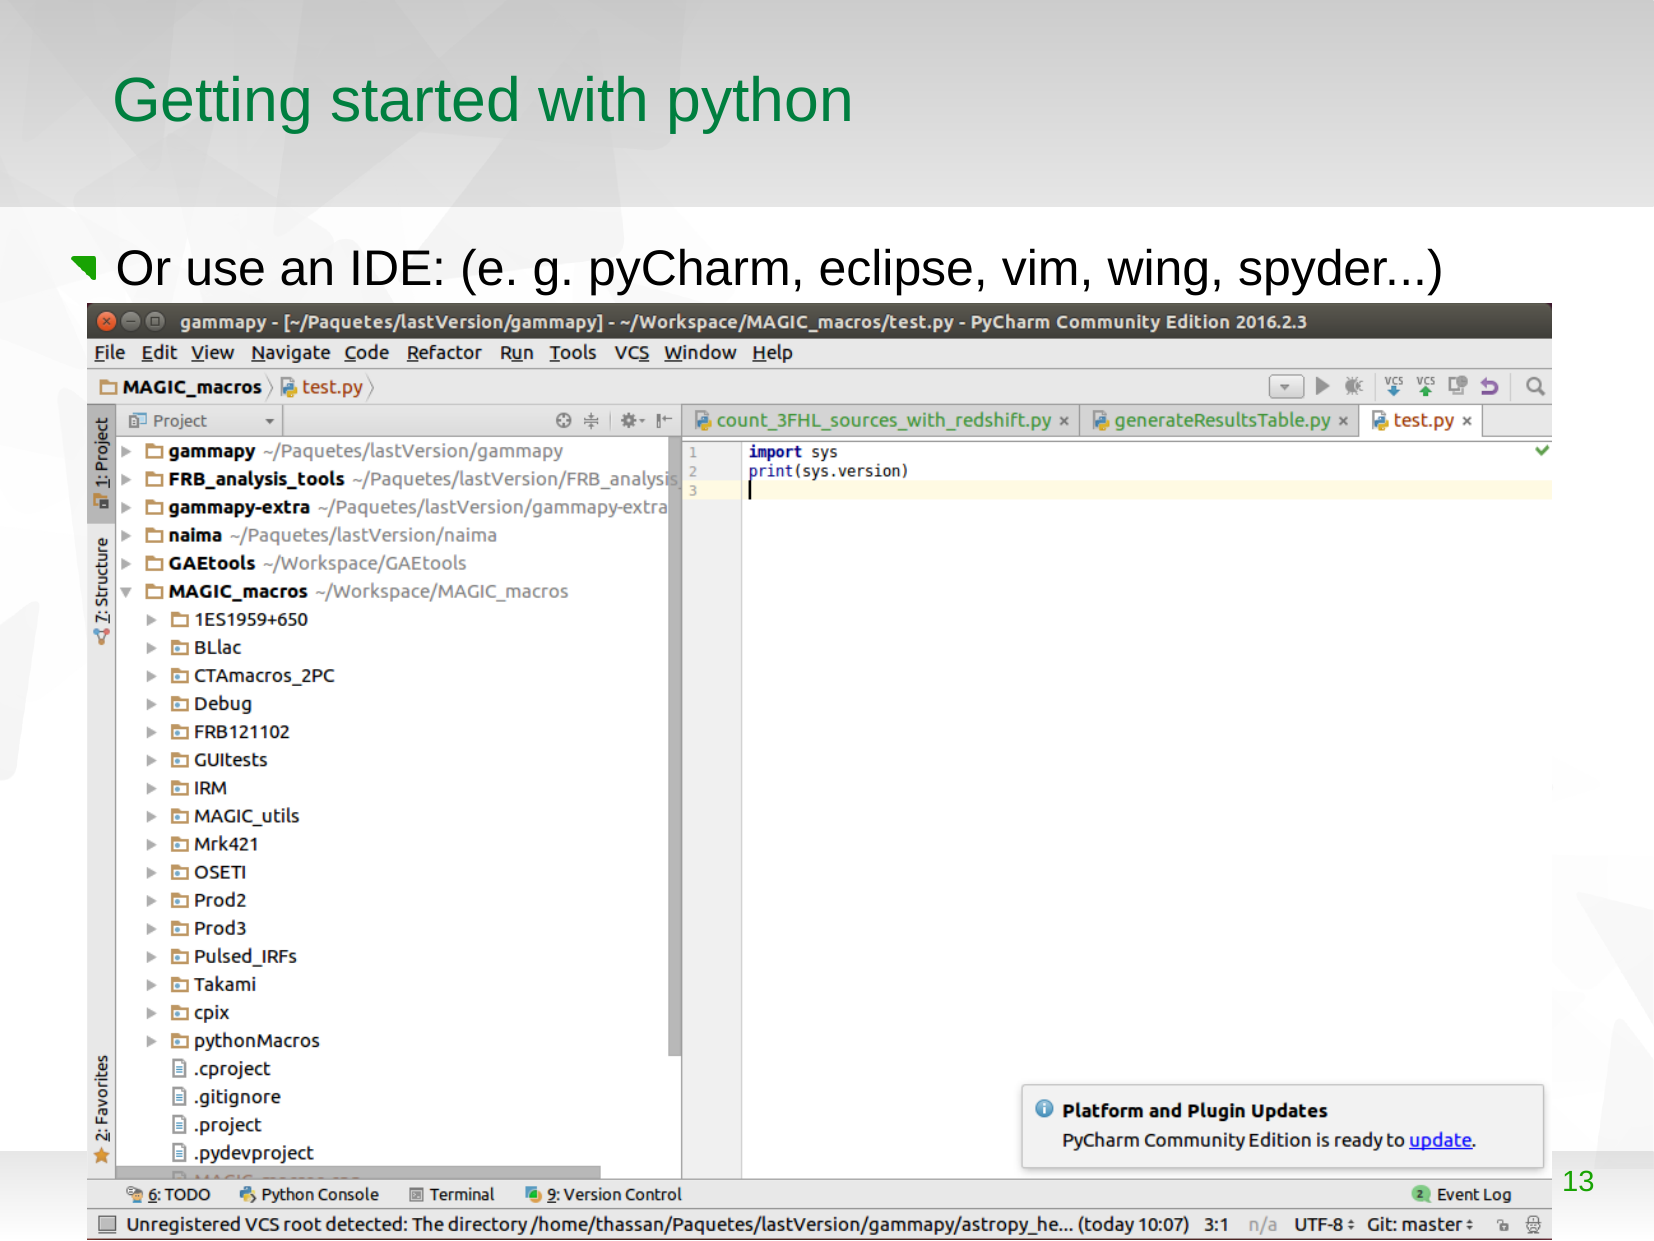

Getting started with python
Or use an IDE: (e. g. pyCharm, eclipse, vim, wing, spyder...)
13